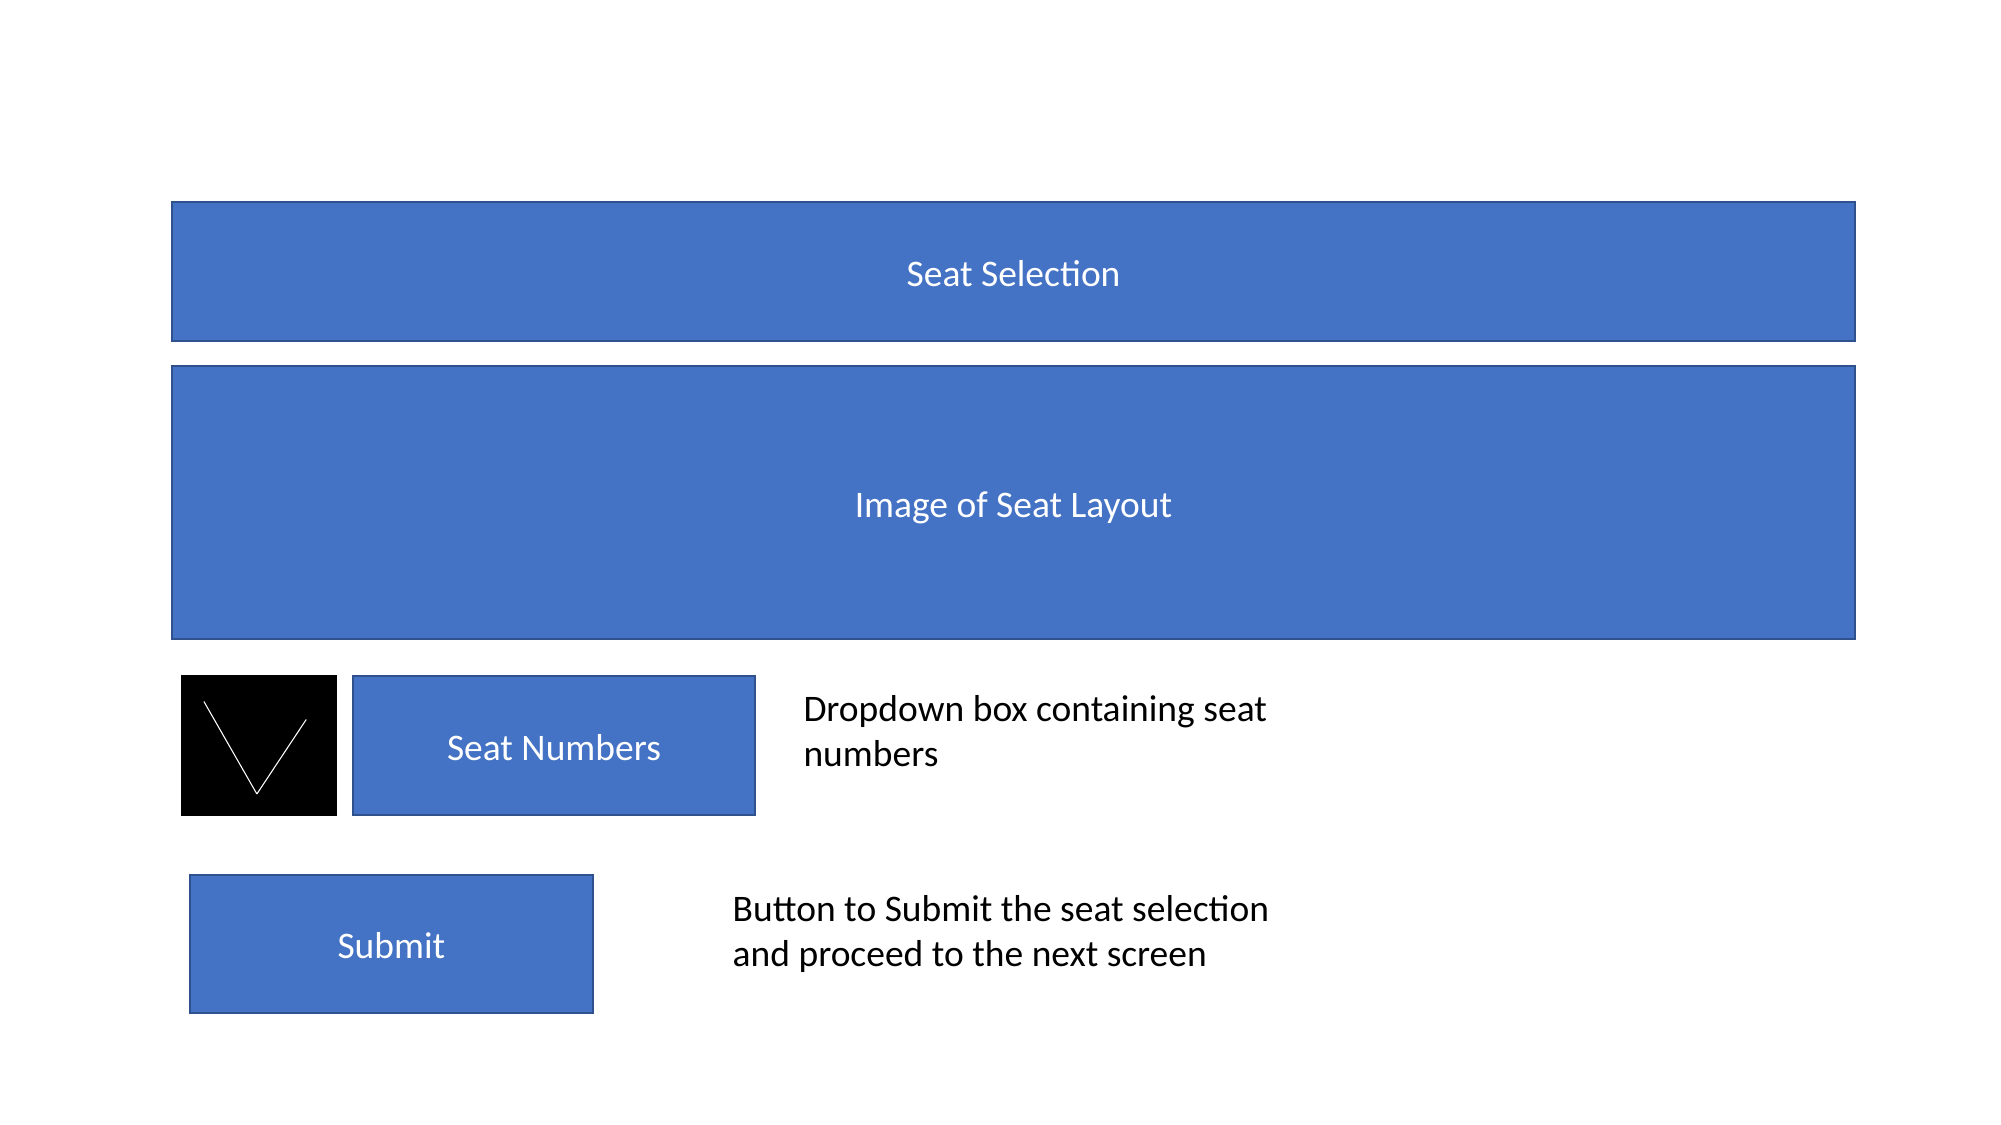

Seat Selection
Image of Seat Layout
Seat Numbers
Dropdown box containing seat numbers
Submit
Button to Submit the seat selection and proceed to the next screen